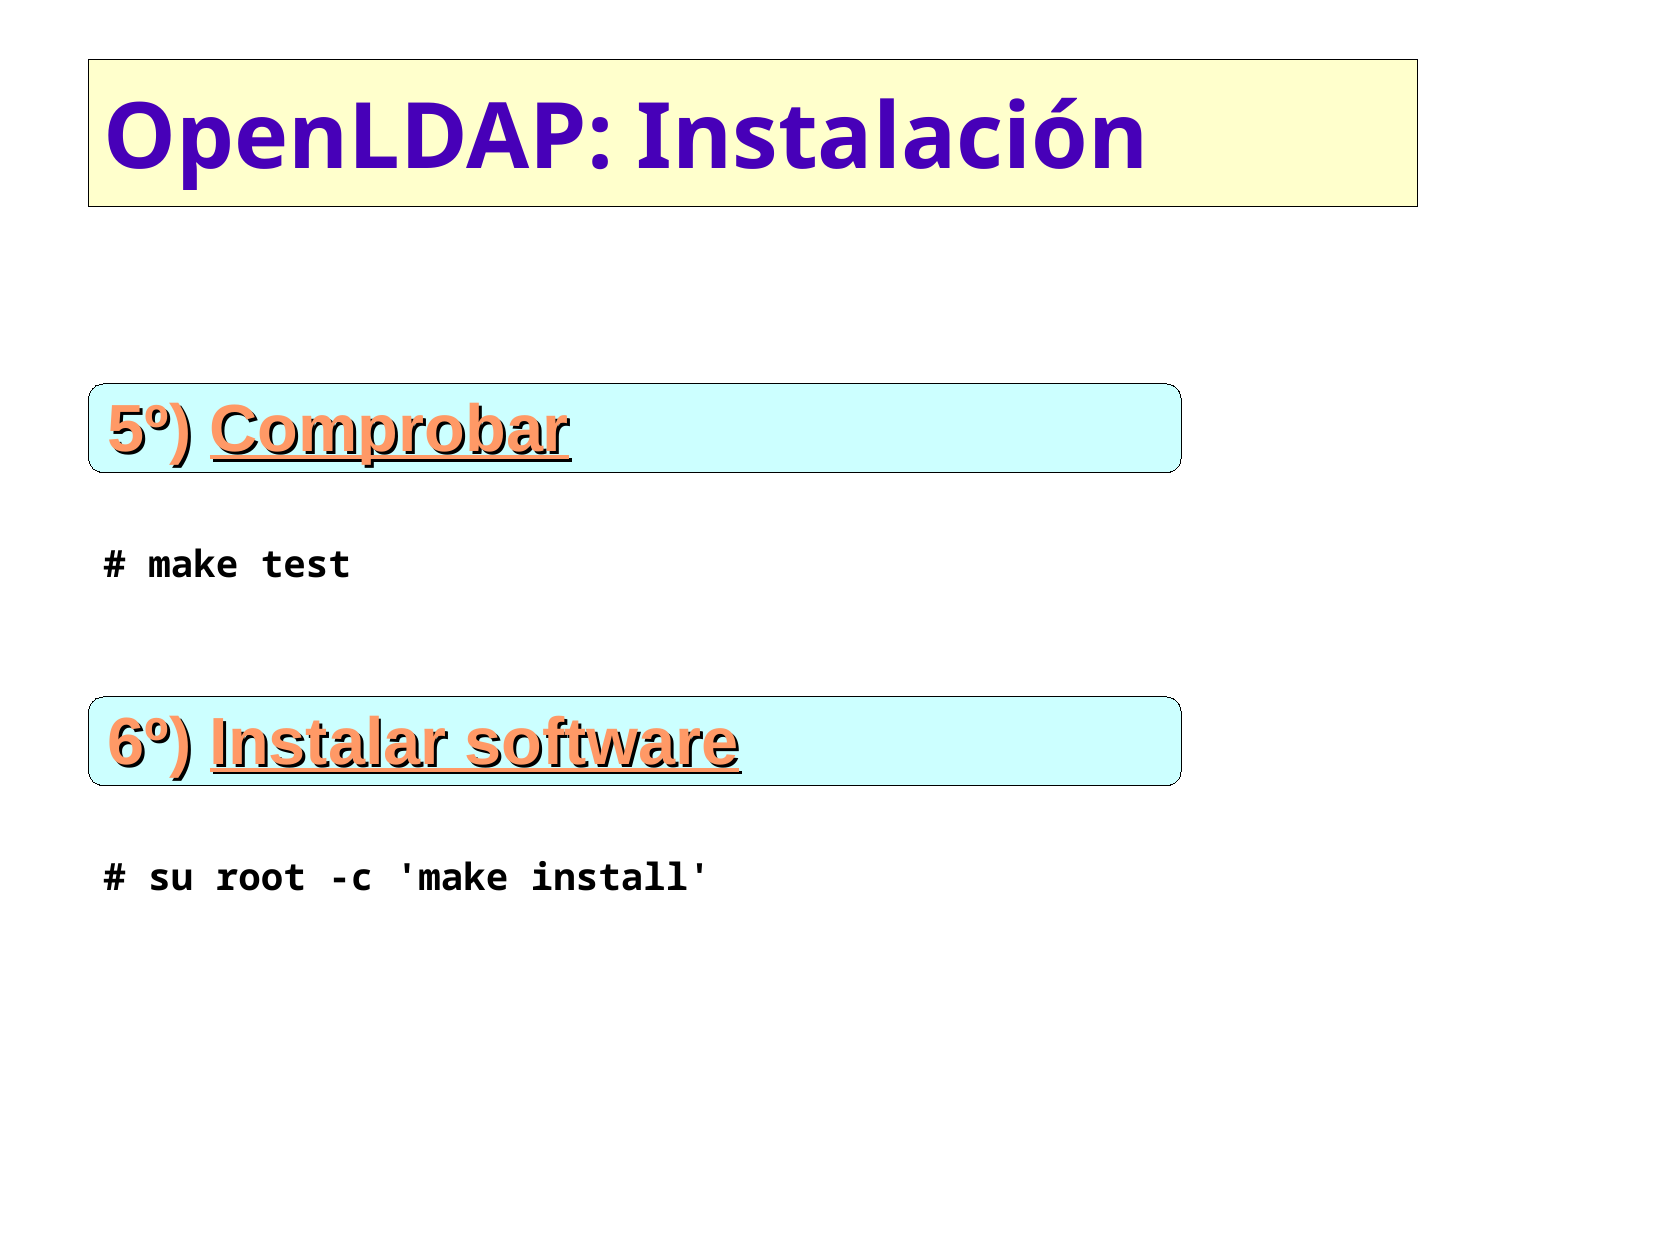

OpenLDAP: Instalación
5º) Comprobar
# make test
6º) Instalar software
# su root -c 'make install'